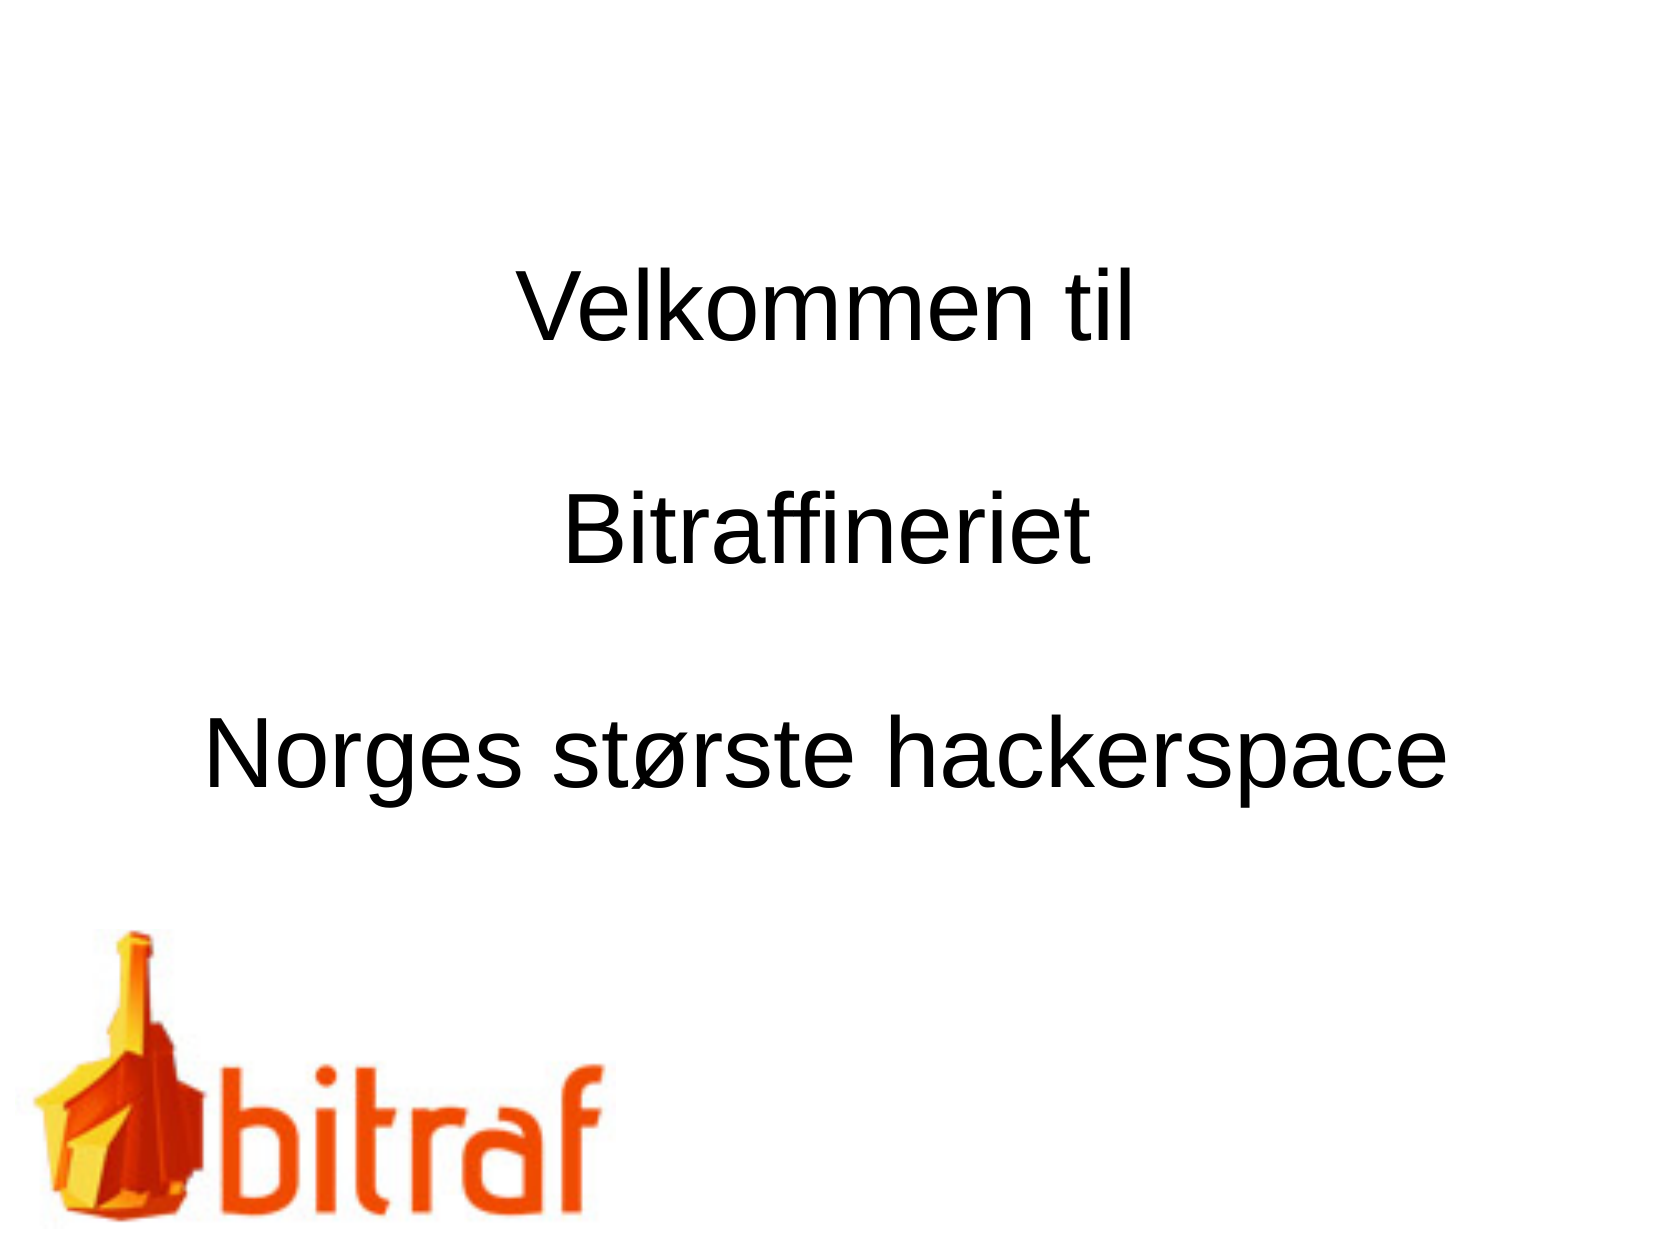

# Velkommen til
Bitraffineriet
Norges største hackerspace